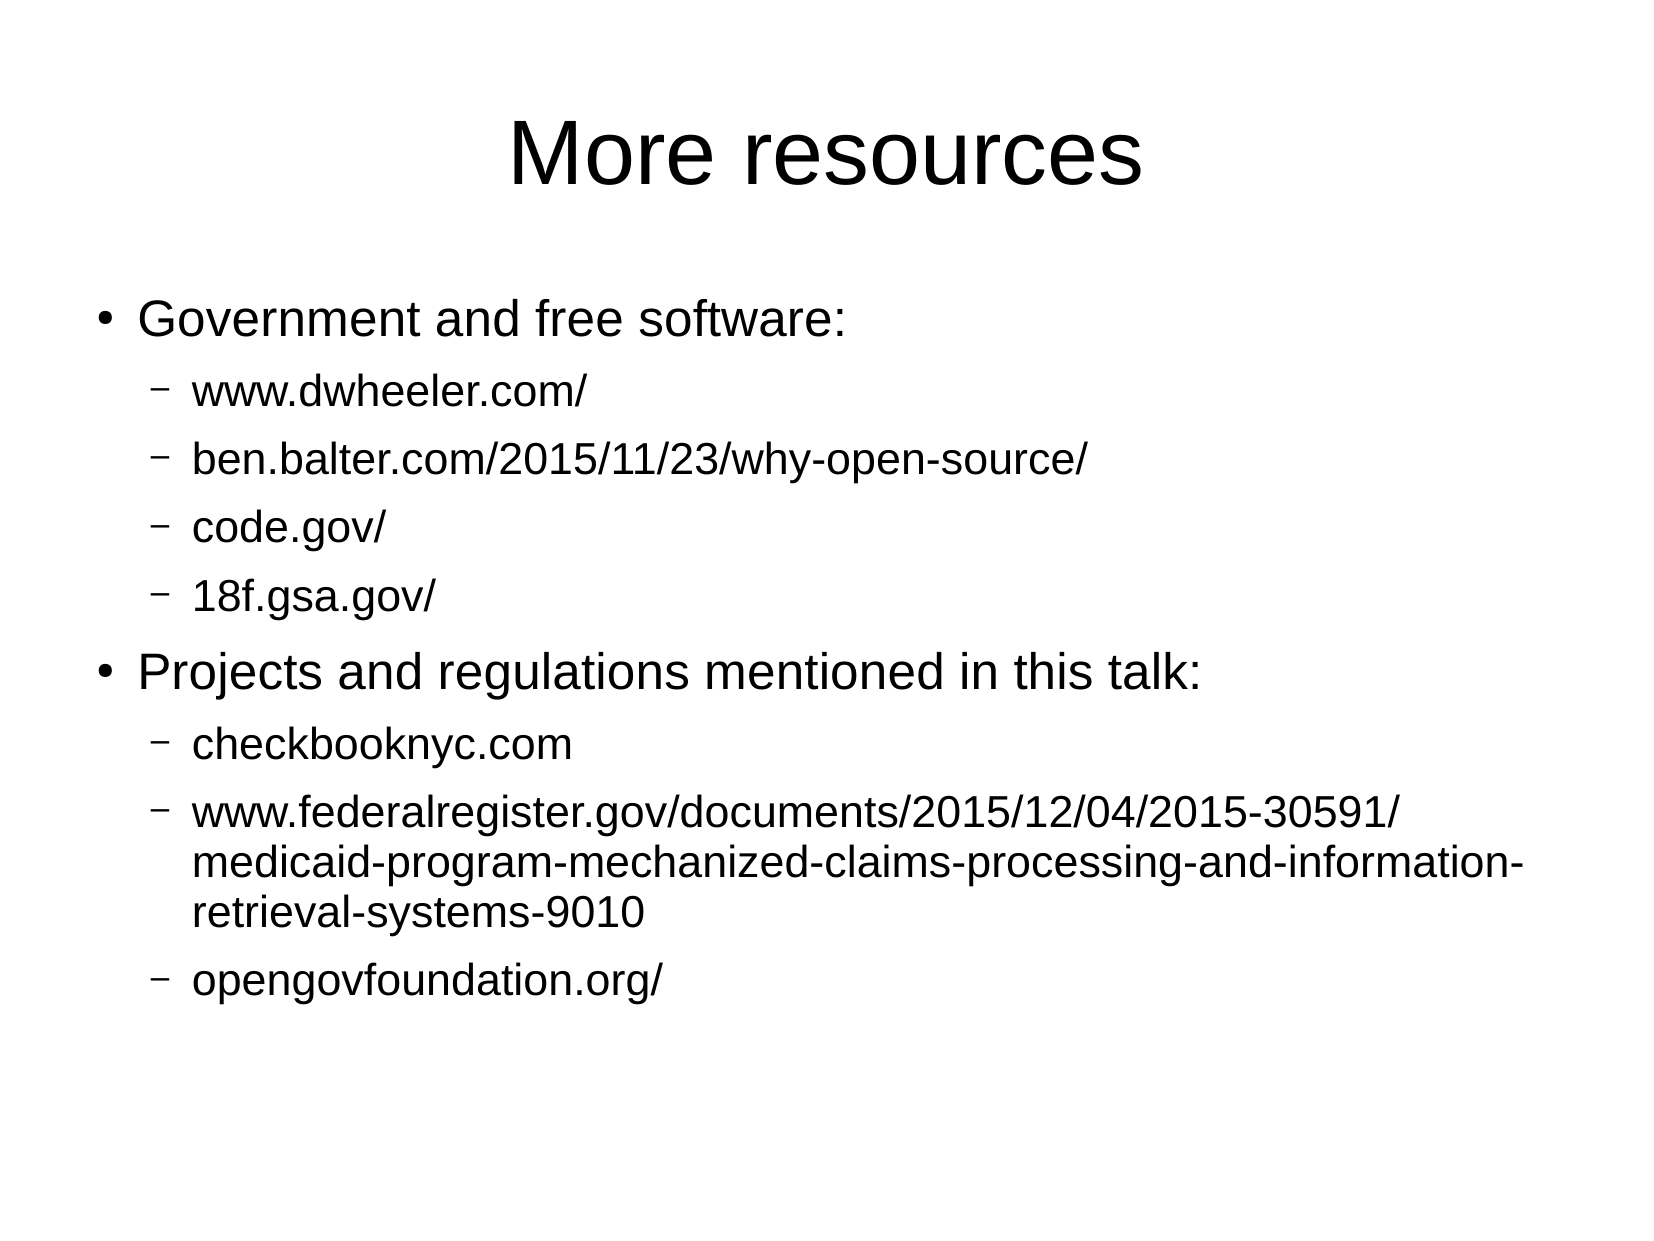

# More resources
Government and free software:
www.dwheeler.com/
ben.balter.com/2015/11/23/why-open-source/
code.gov/
18f.gsa.gov/
Projects and regulations mentioned in this talk:
checkbooknyc.com
www.federalregister.gov/documents/2015/12/04/2015-30591/medicaid-program-mechanized-claims-processing-and-information-retrieval-systems-9010
opengovfoundation.org/